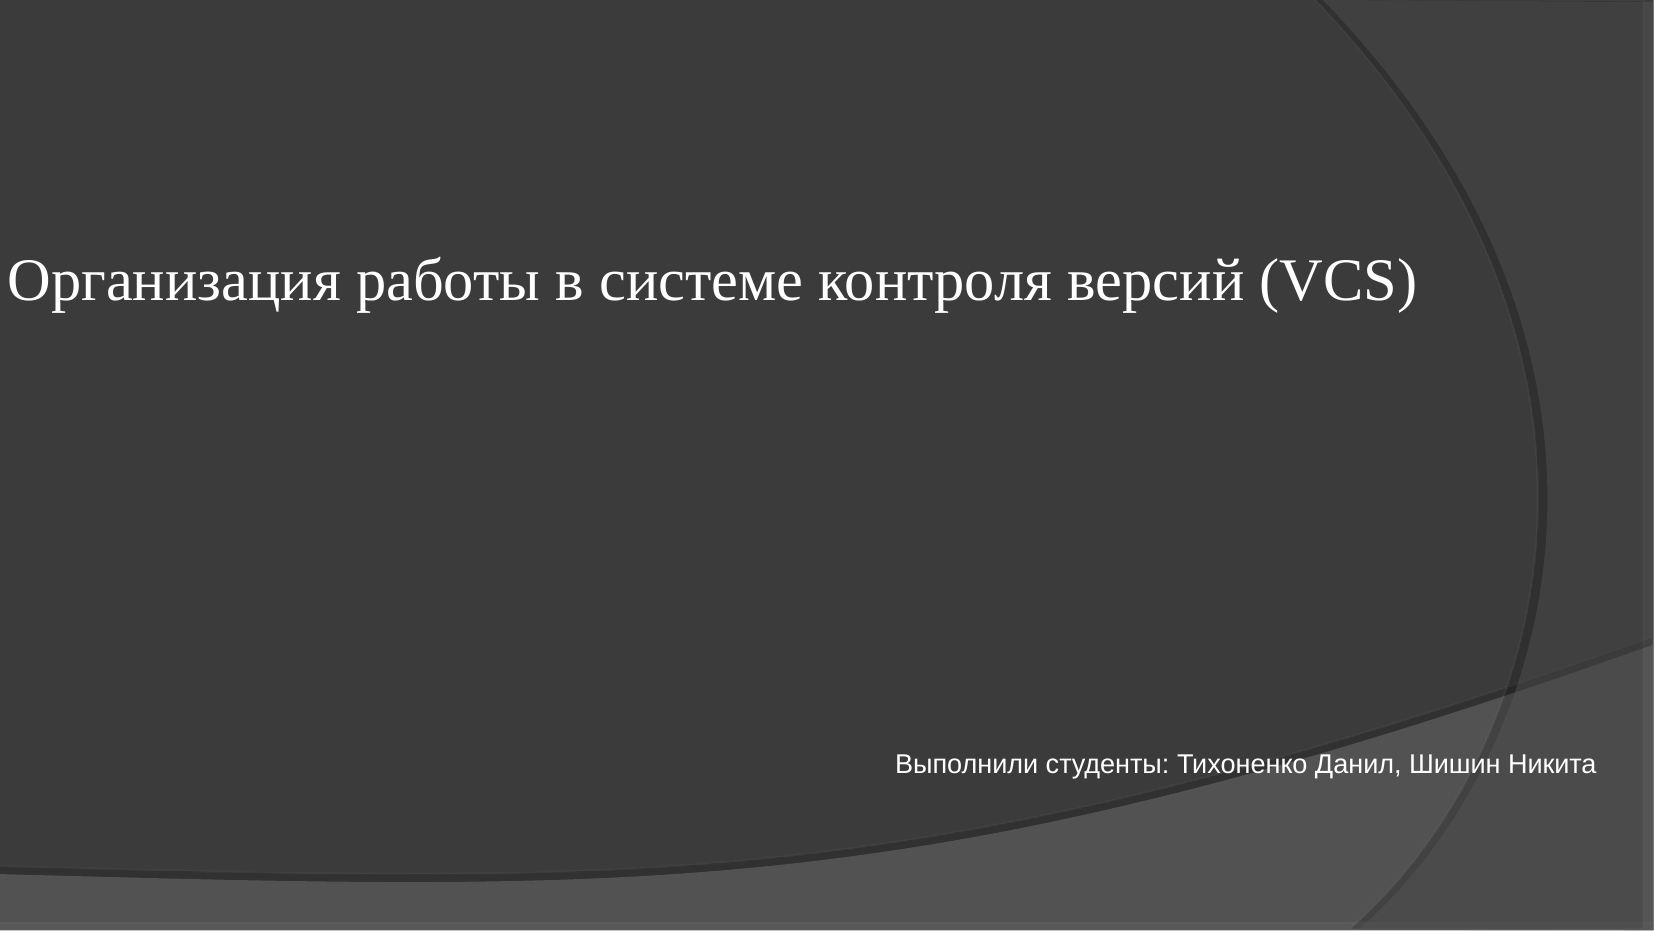

# Организация работы в системе контроля версий (VCS)
Выполнили студенты: Тихоненко Данил, Шишин Никита